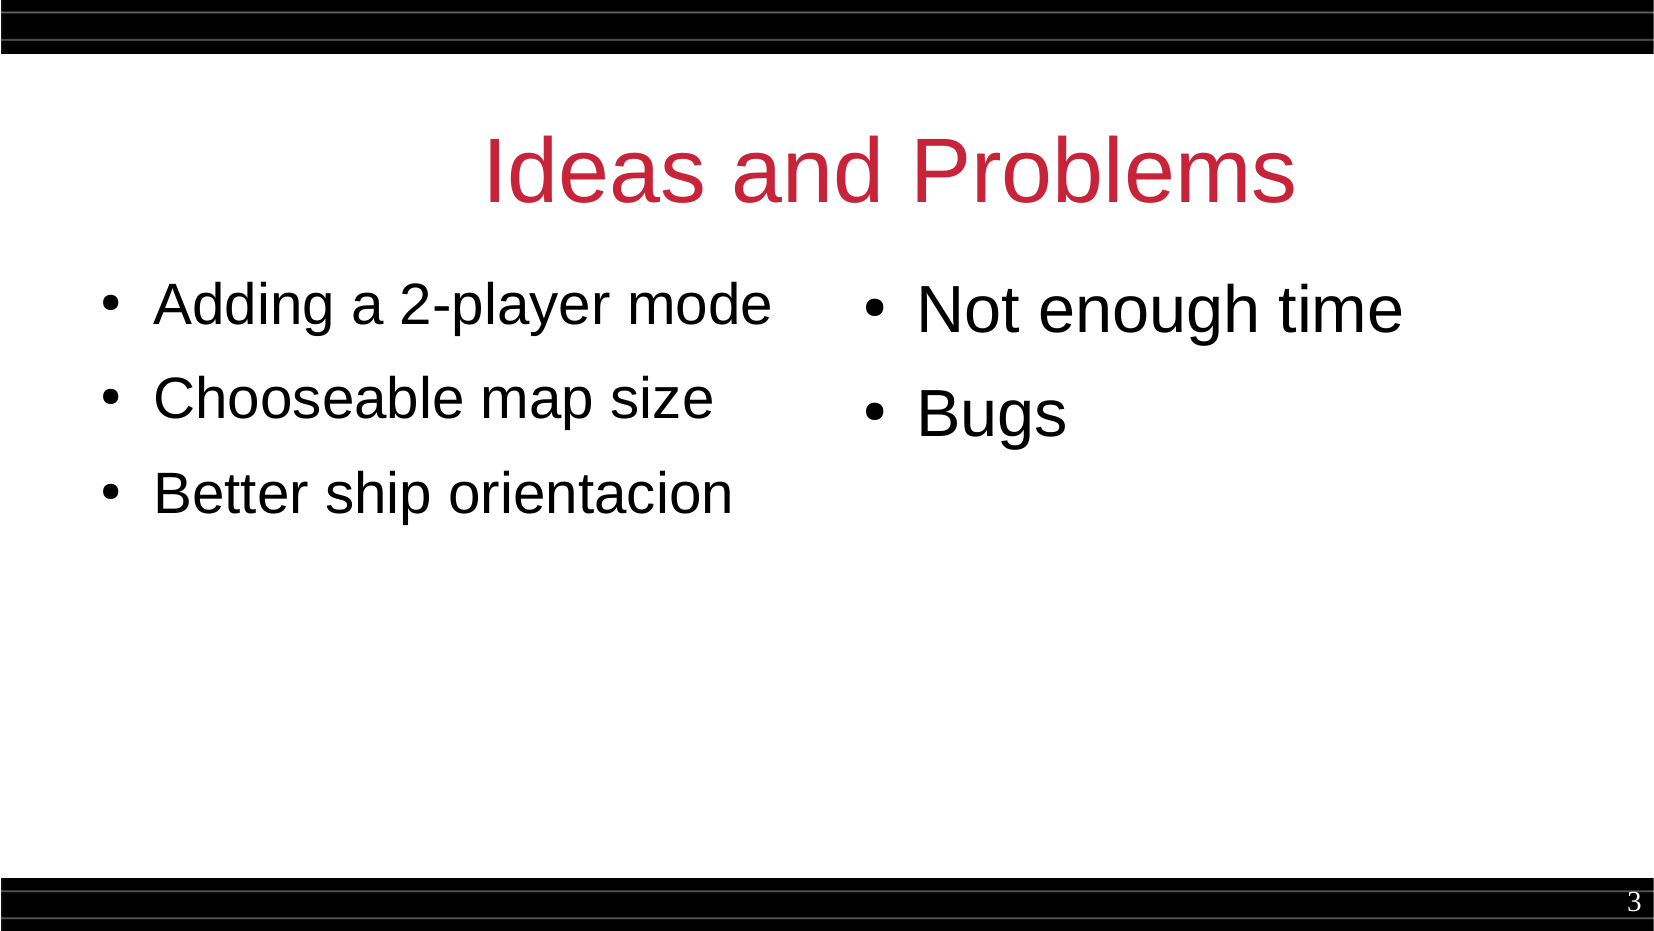

# Ideas and Problems
Adding a 2-player mode
Chooseable map size
Better ship orientacion
Not enough time
Bugs